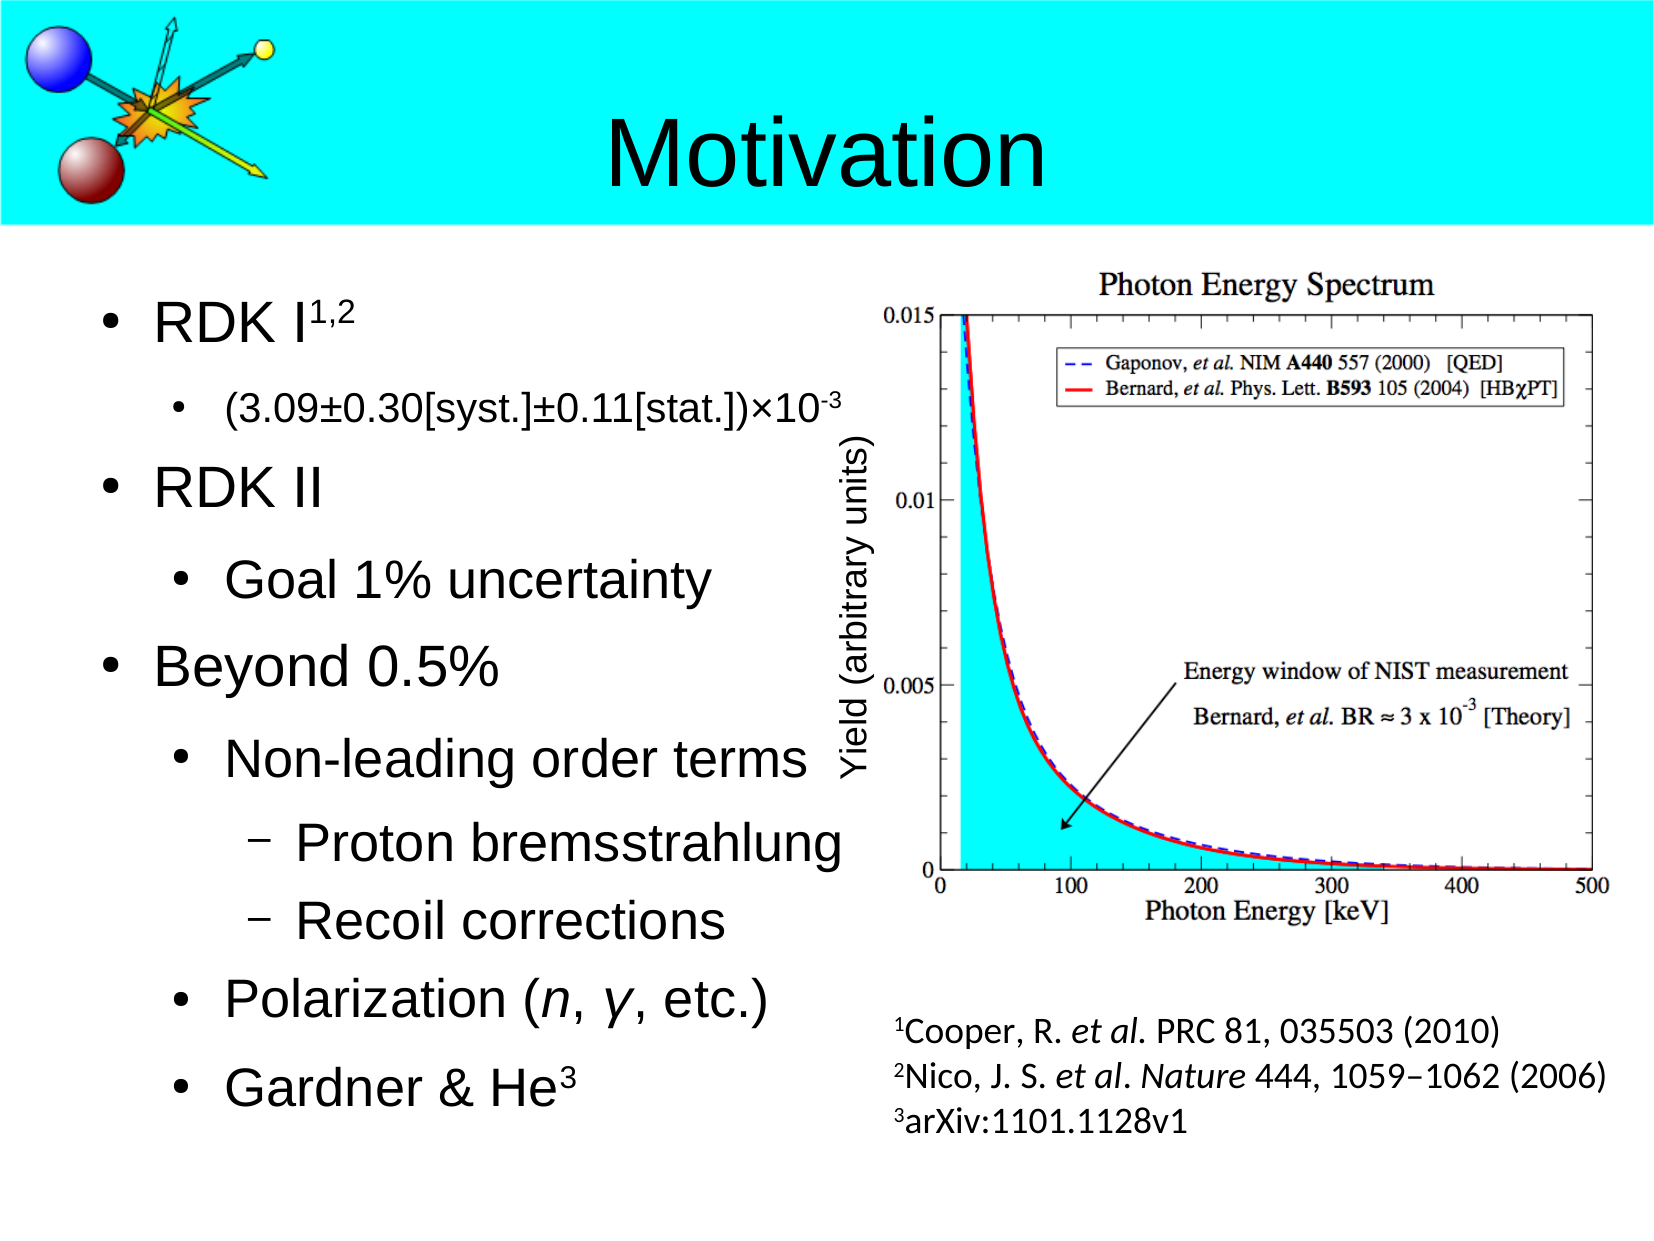

# Motivation
RDK I1,2
(3.09±0.30[syst.]±0.11[stat.])×10-3
RDK II
Goal 1% uncertainty
Beyond 0.5%
Non-leading order terms
Proton bremsstrahlung
Recoil corrections
Polarization (n, γ, etc.)
Gardner & He3
Yield (arbitrary units)
1Cooper, R. et al. PRC 81, 035503 (2010)
2Nico, J. S. et al. Nature 444, 1059–1062 (2006)
3arXiv:1101.1128v1